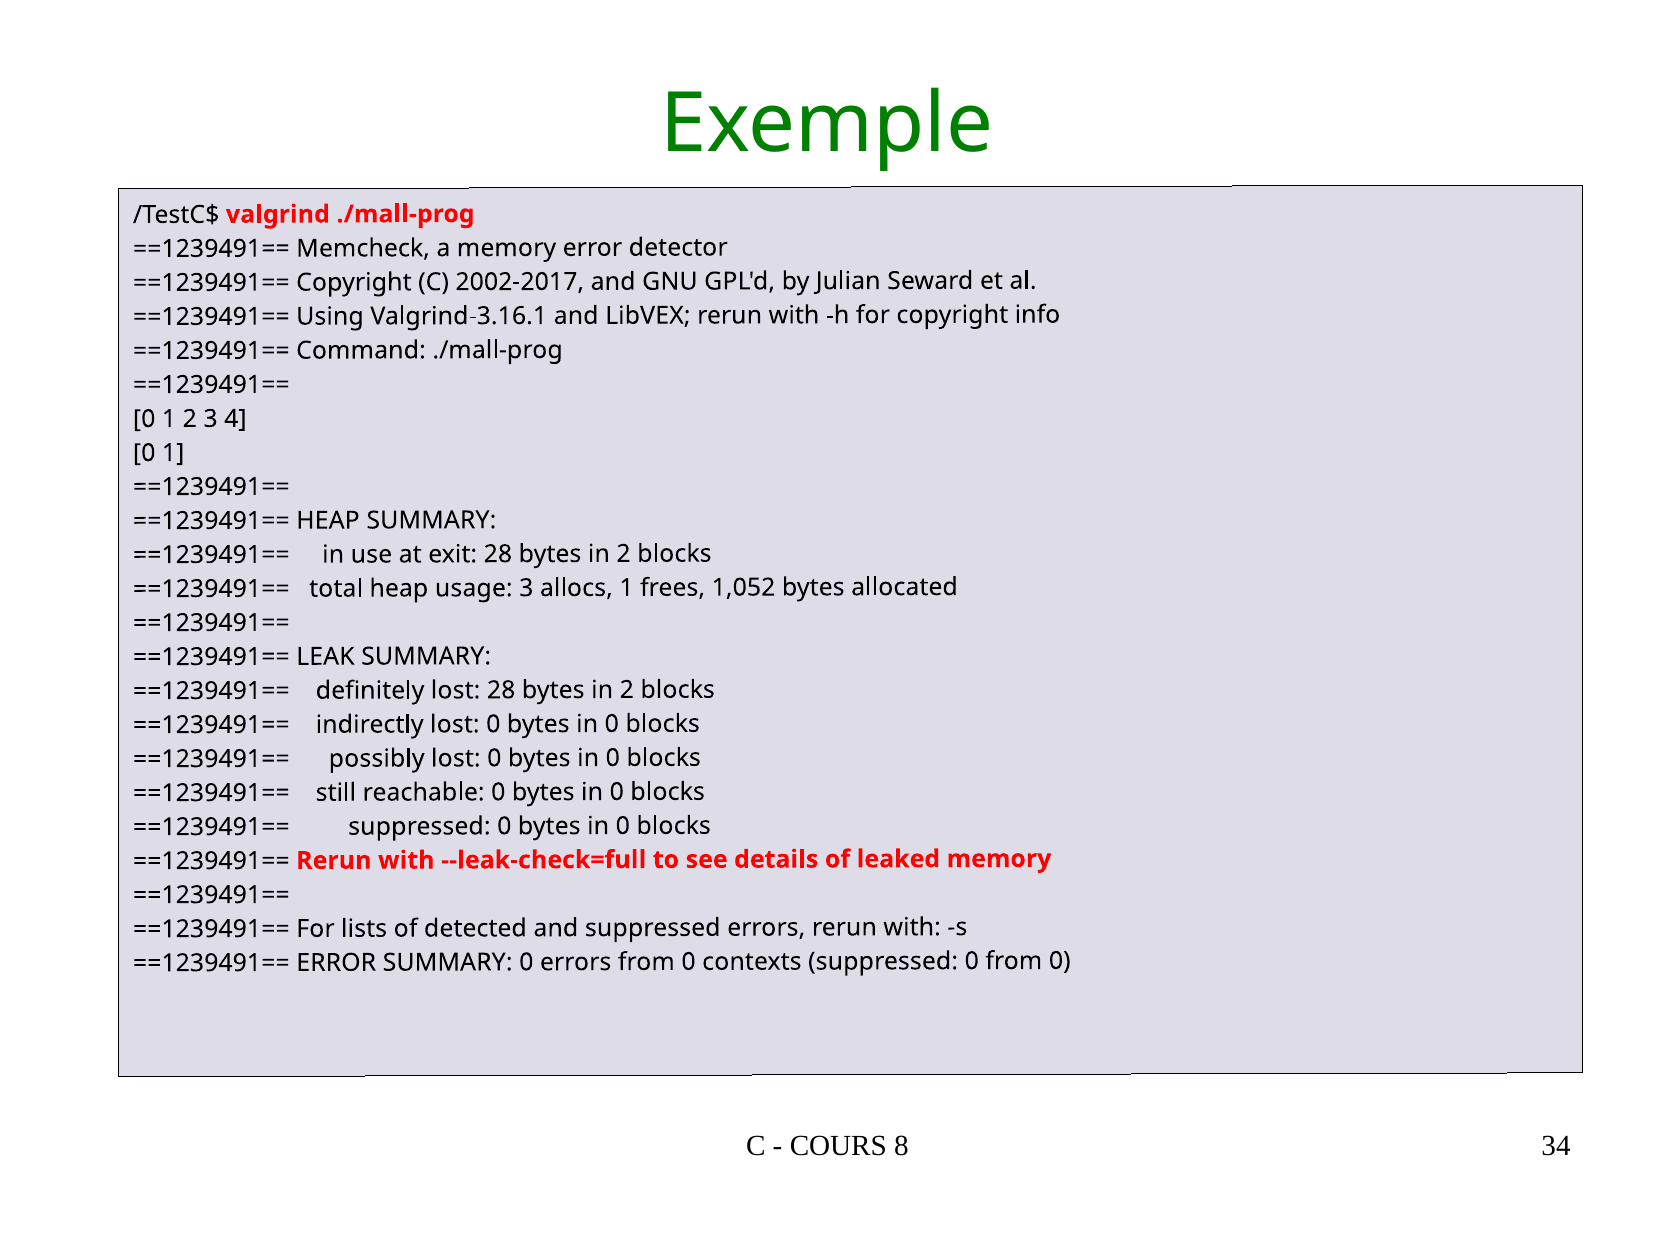

# Exemple
/TestC$ valgrind ./mall-prog
==1239491== Memcheck, a memory error detector
==1239491== Copyright (C) 2002-2017, and GNU GPL'd, by Julian Seward et al.
==1239491== Using Valgrind-3.16.1 and LibVEX; rerun with -h for copyright info
==1239491== Command: ./mall-prog
==1239491==
[0 1 2 3 4]
[0 1]
==1239491==
==1239491== HEAP SUMMARY:
==1239491== in use at exit: 28 bytes in 2 blocks
==1239491== total heap usage: 3 allocs, 1 frees, 1,052 bytes allocated
==1239491==
==1239491== LEAK SUMMARY:
==1239491== definitely lost: 28 bytes in 2 blocks
==1239491== indirectly lost: 0 bytes in 0 blocks
==1239491== possibly lost: 0 bytes in 0 blocks
==1239491== still reachable: 0 bytes in 0 blocks
==1239491== suppressed: 0 bytes in 0 blocks
==1239491== Rerun with --leak-check=full to see details of leaked memory
==1239491==
==1239491== For lists of detected and suppressed errors, rerun with: -s
==1239491== ERROR SUMMARY: 0 errors from 0 contexts (suppressed: 0 from 0)
C - COURS 8
34